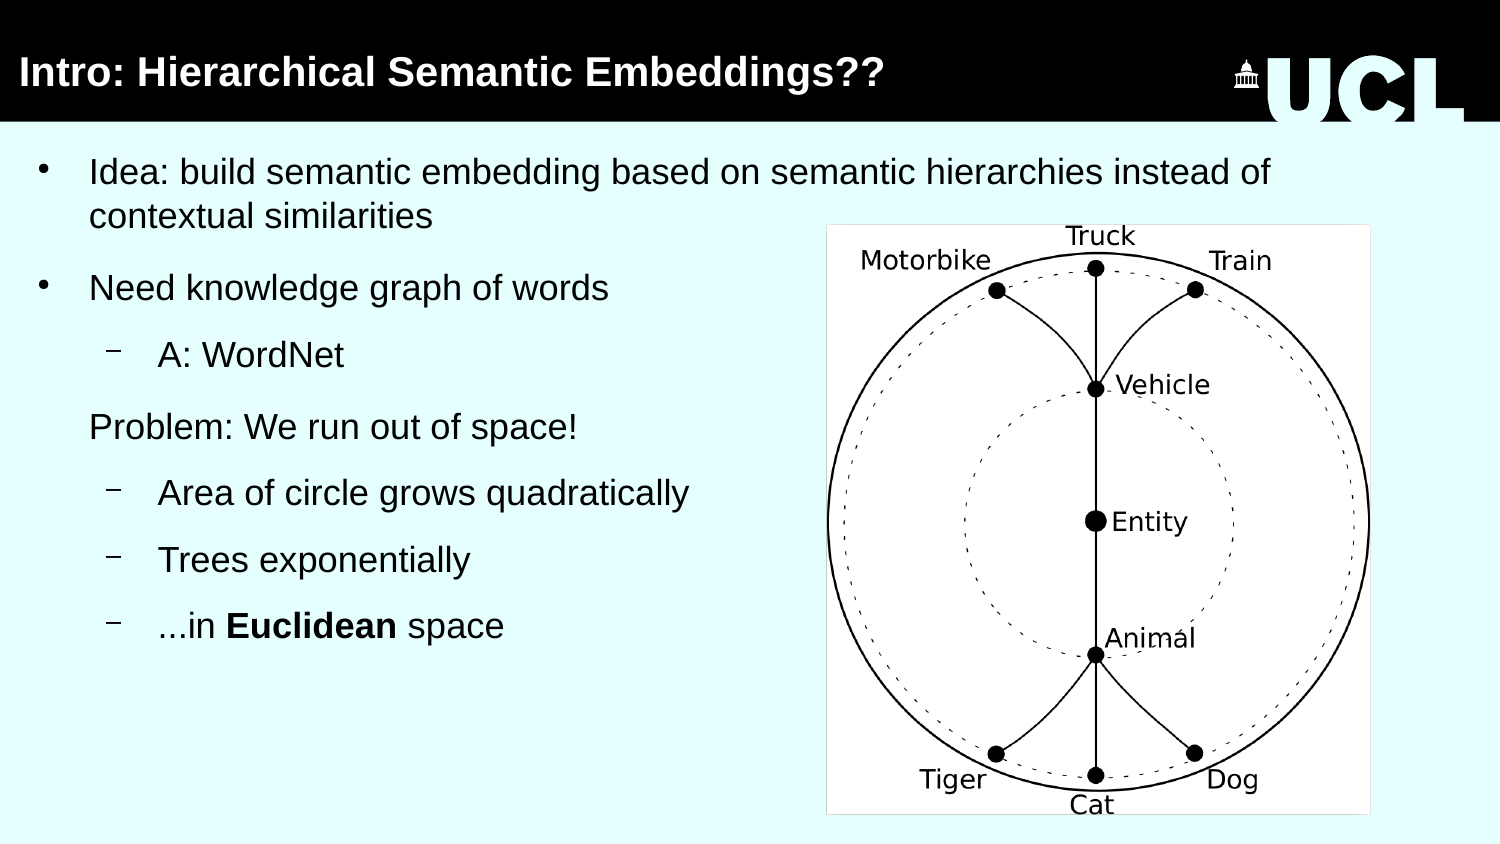

Intro: Hierarchical Semantic Embeddings??
# Idea: build semantic embedding based on semantic hierarchies instead of contextual similarities
Need knowledge graph of words
A: WordNet
Problem: We run out of space!
Area of circle grows quadratically
Trees exponentially
...in Euclidean space